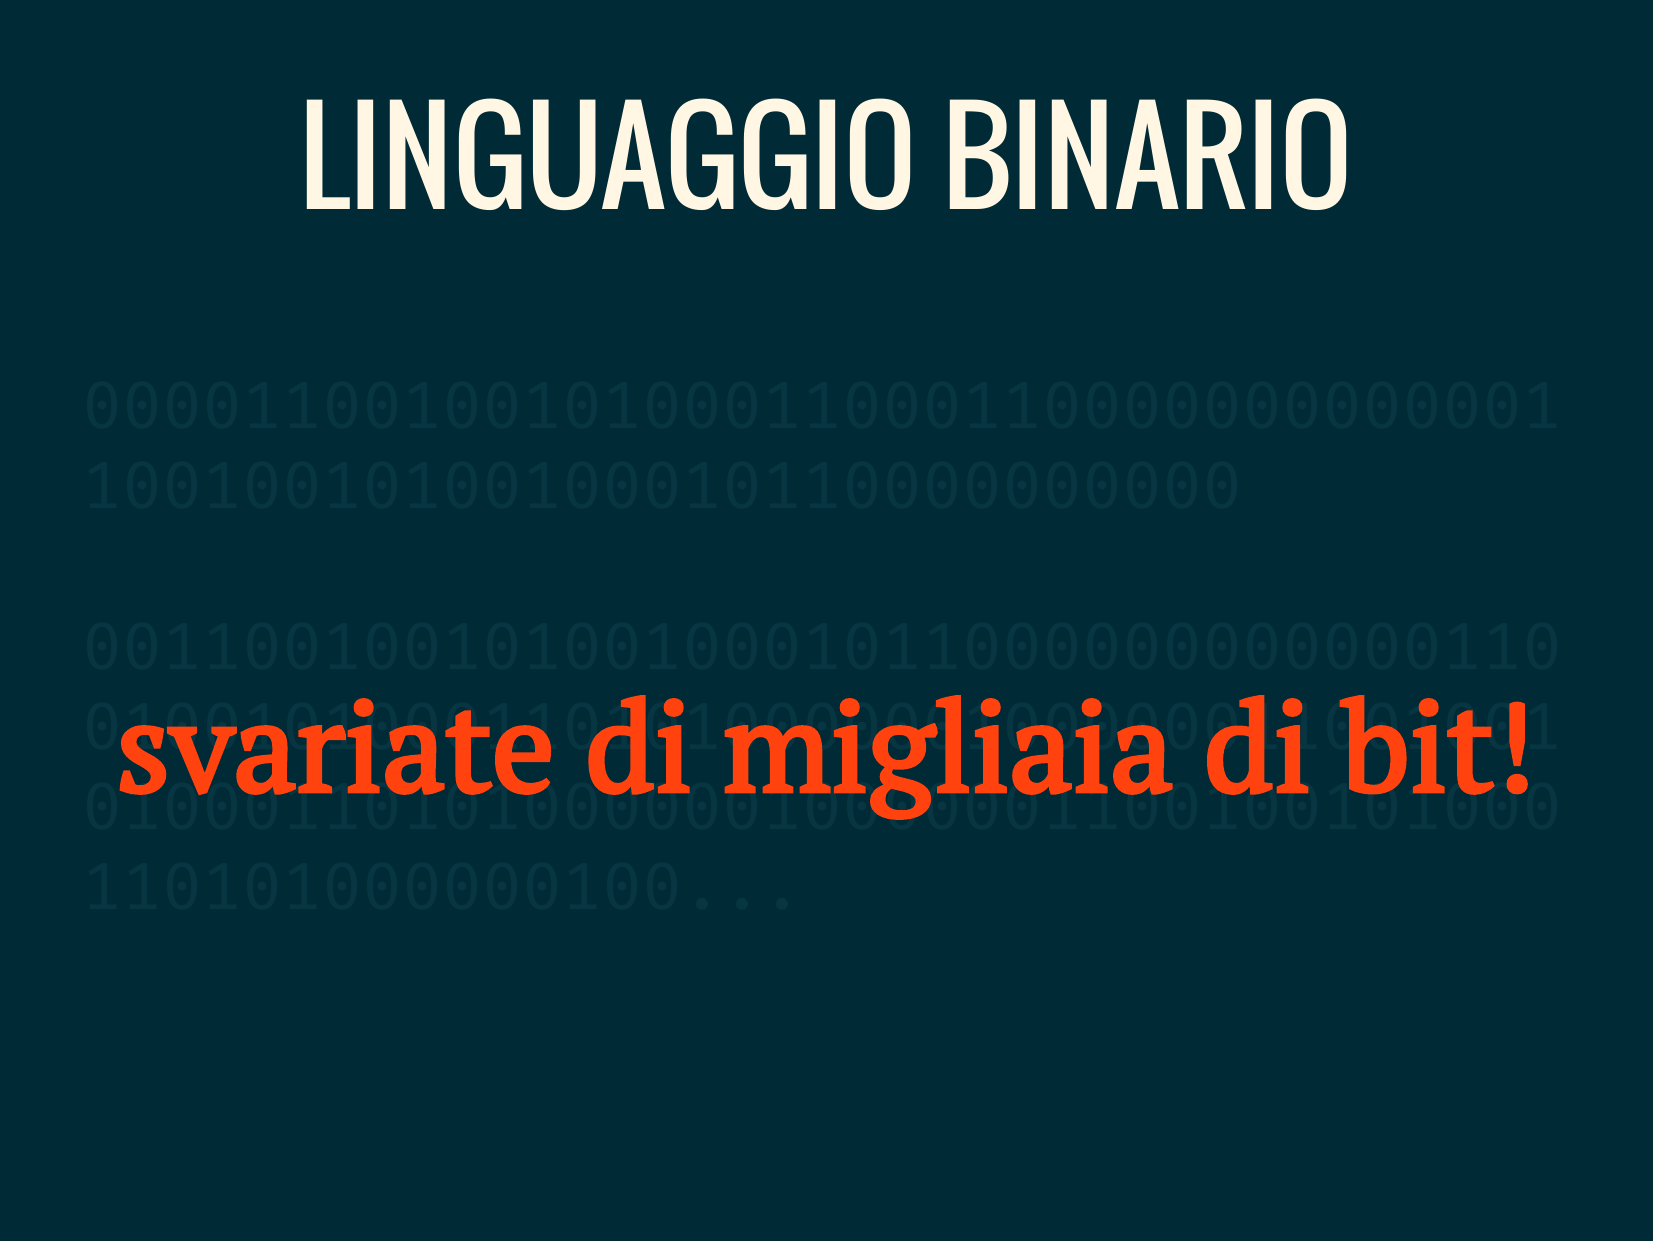

# Linguaggio binario
000011001001010001100011000000000000110010010100100010110000000000							001100100101001000101100000000000011001001010001101010000001000000110010010100011010100000010000001100100101000110101000000100...
svariate di migliaia di bit!